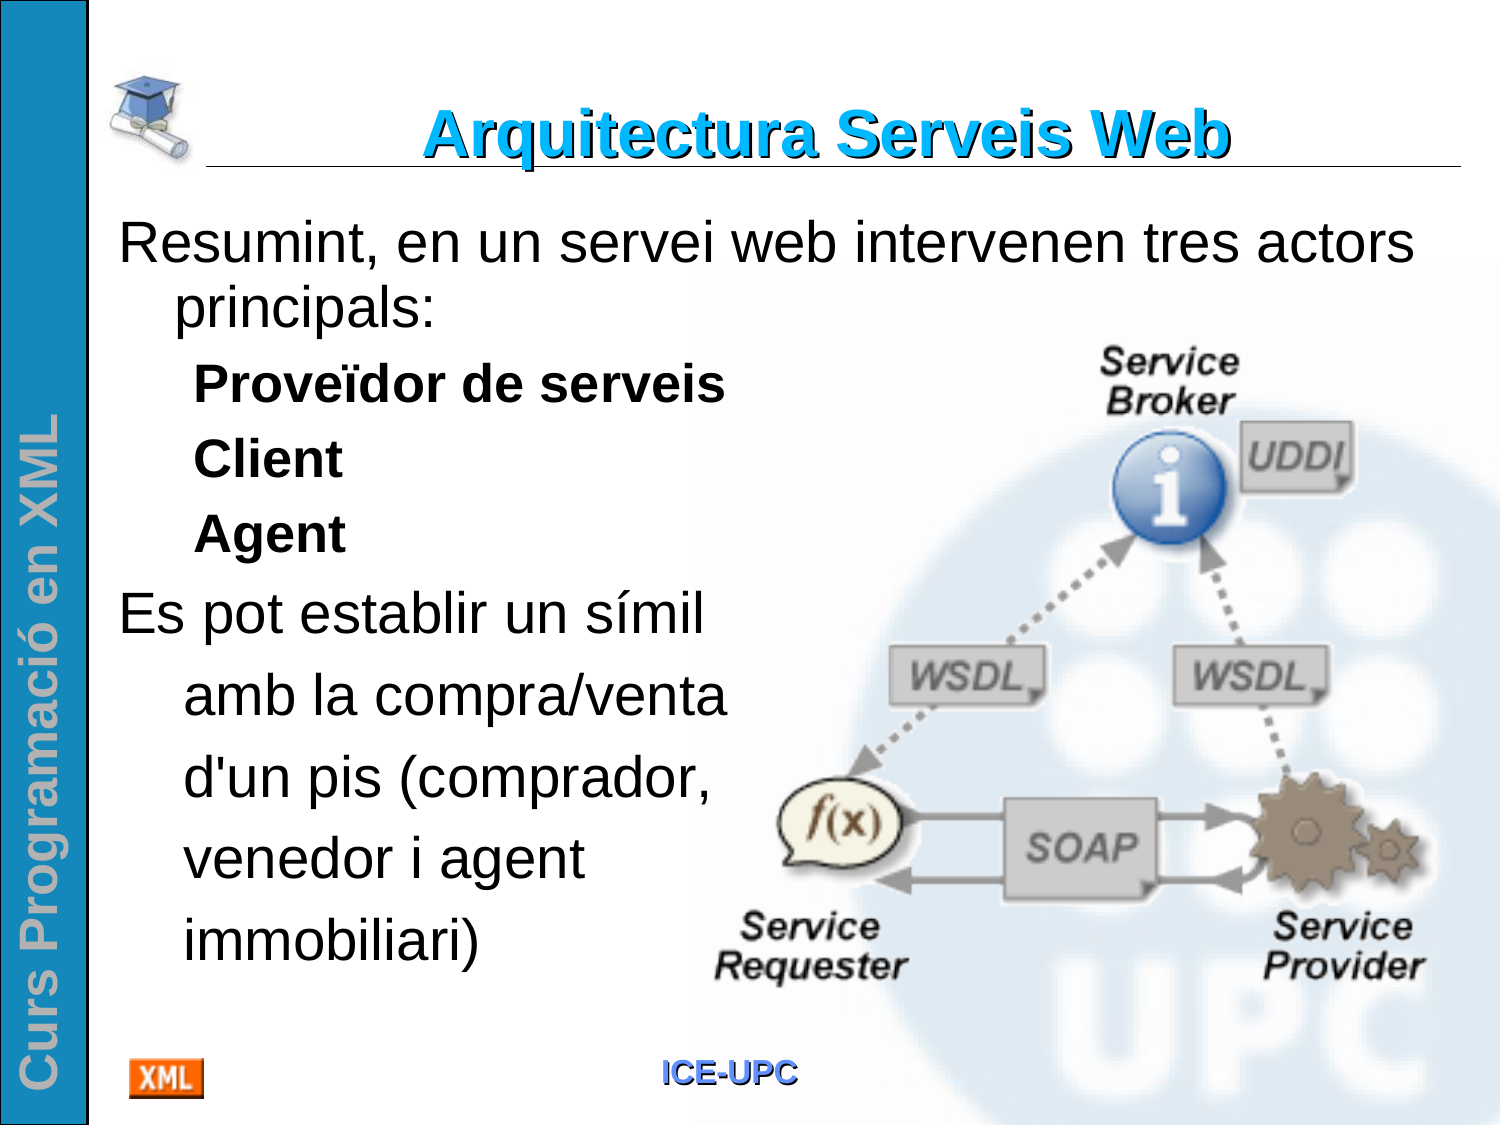

# Arquitectura Serveis Web
Resumint, en un servei web intervenen tres actors principals:
Proveïdor de serveis
Client
Agent
Es pot establir un símil
 amb la compra/venta
 d'un pis (comprador,
 venedor i agent
 immobiliari)